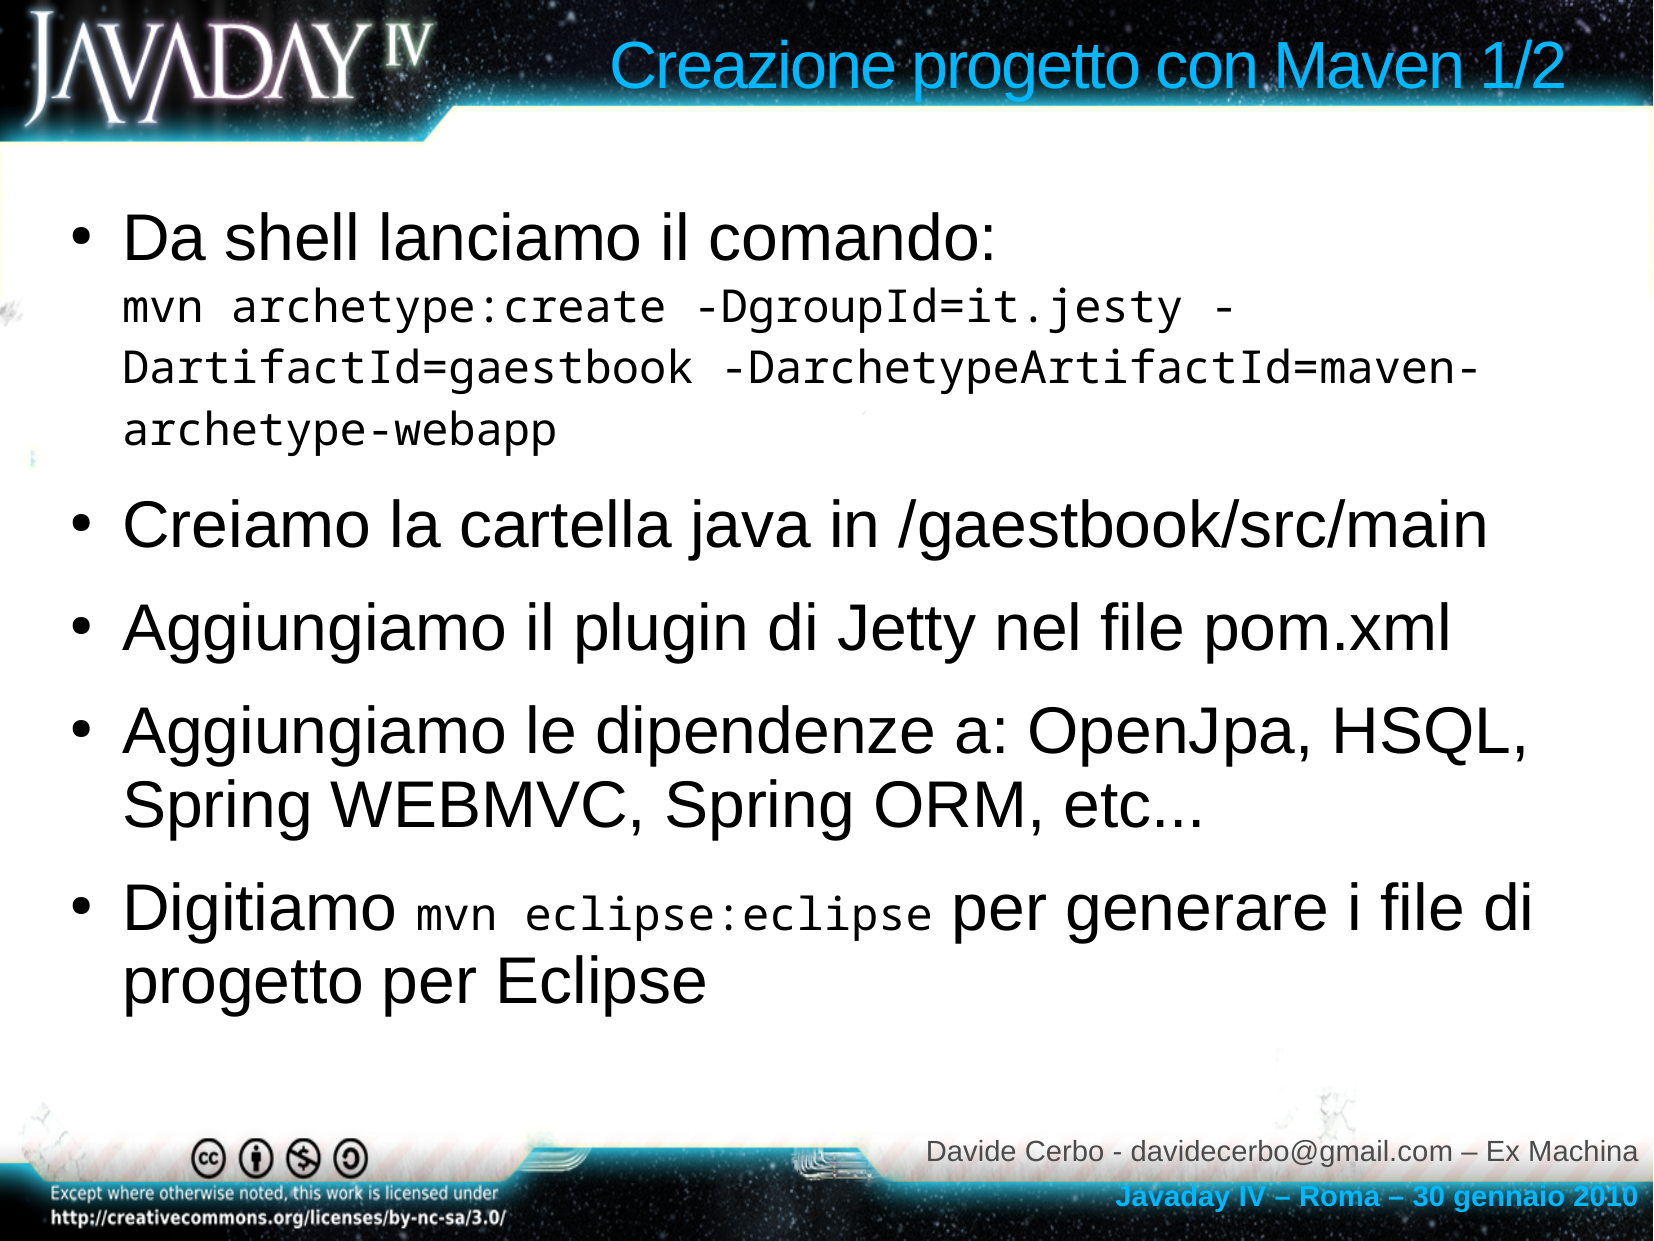

# Creazione progetto con Maven 1/2
Da shell lanciamo il comando:
mvn archetype:create -DgroupId=it.jesty -DartifactId=gaestbook -DarchetypeArtifactId=maven-archetype-webapp
Creiamo la cartella java in /gaestbook/src/main
Aggiungiamo il plugin di Jetty nel file pom.xml
Aggiungiamo le dipendenze a: OpenJpa, HSQL, Spring WEBMVC, Spring ORM, etc...
Digitiamo mvn eclipse:eclipse per generare i file di progetto per Eclipse